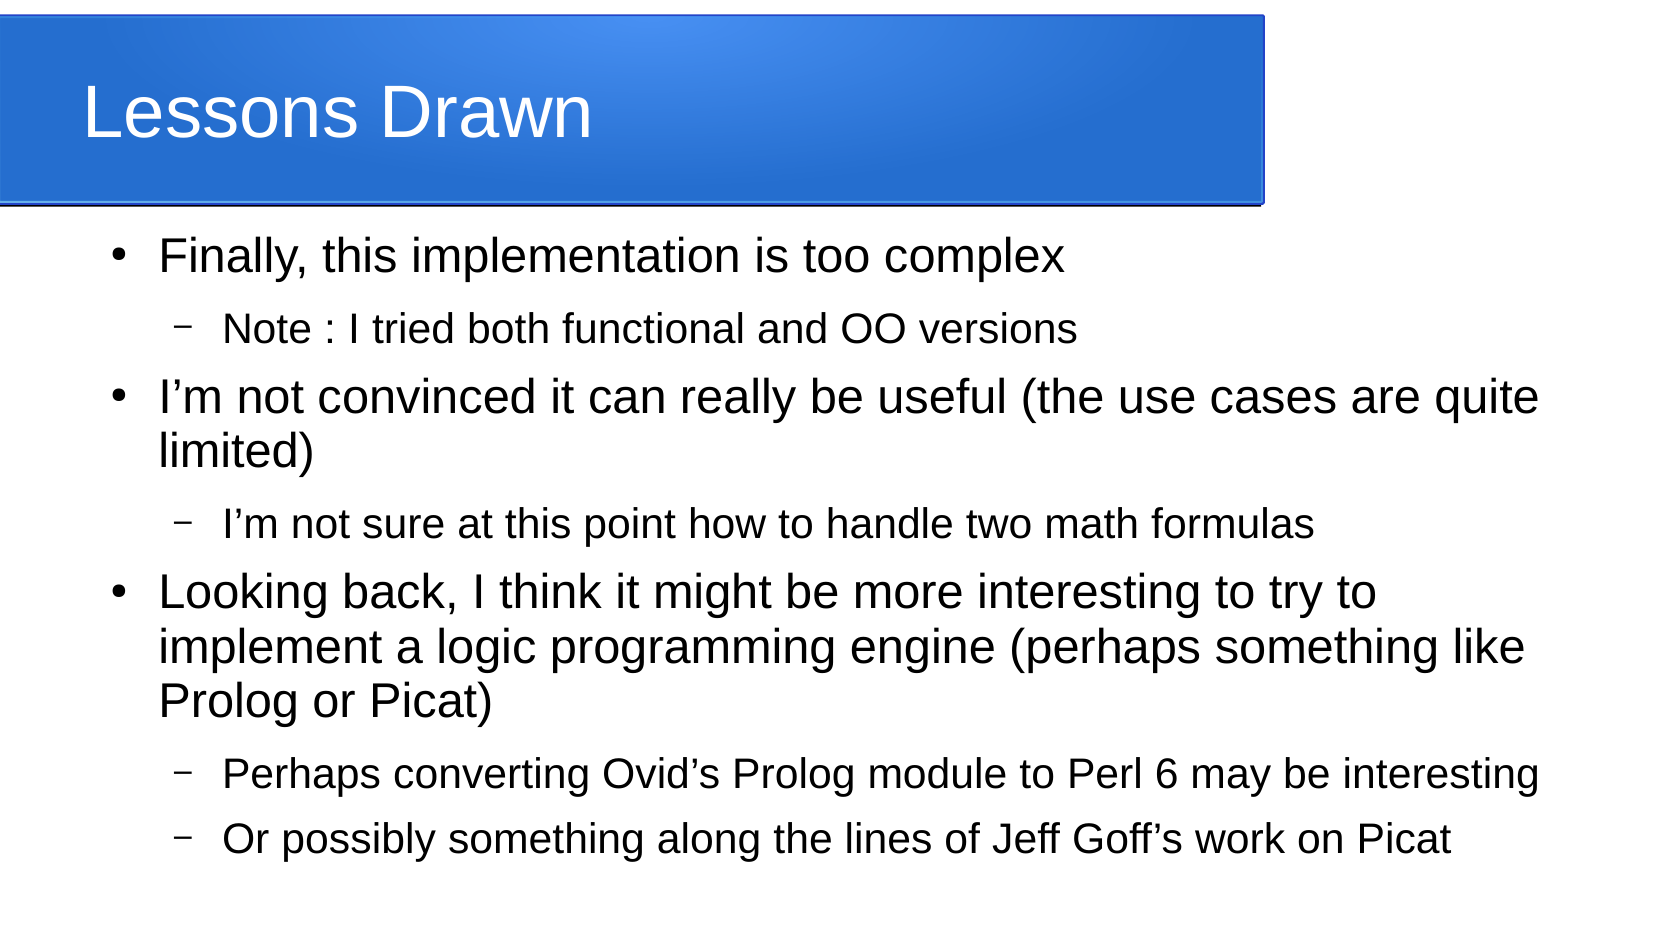

# Lessons Drawn
Finally, this implementation is too complex
Note : I tried both functional and OO versions
I’m not convinced it can really be useful (the use cases are quite limited)
I’m not sure at this point how to handle two math formulas
Looking back, I think it might be more interesting to try to implement a logic programming engine (perhaps something like Prolog or Picat)
Perhaps converting Ovid’s Prolog module to Perl 6 may be interesting
Or possibly something along the lines of Jeff Goff’s work on Picat